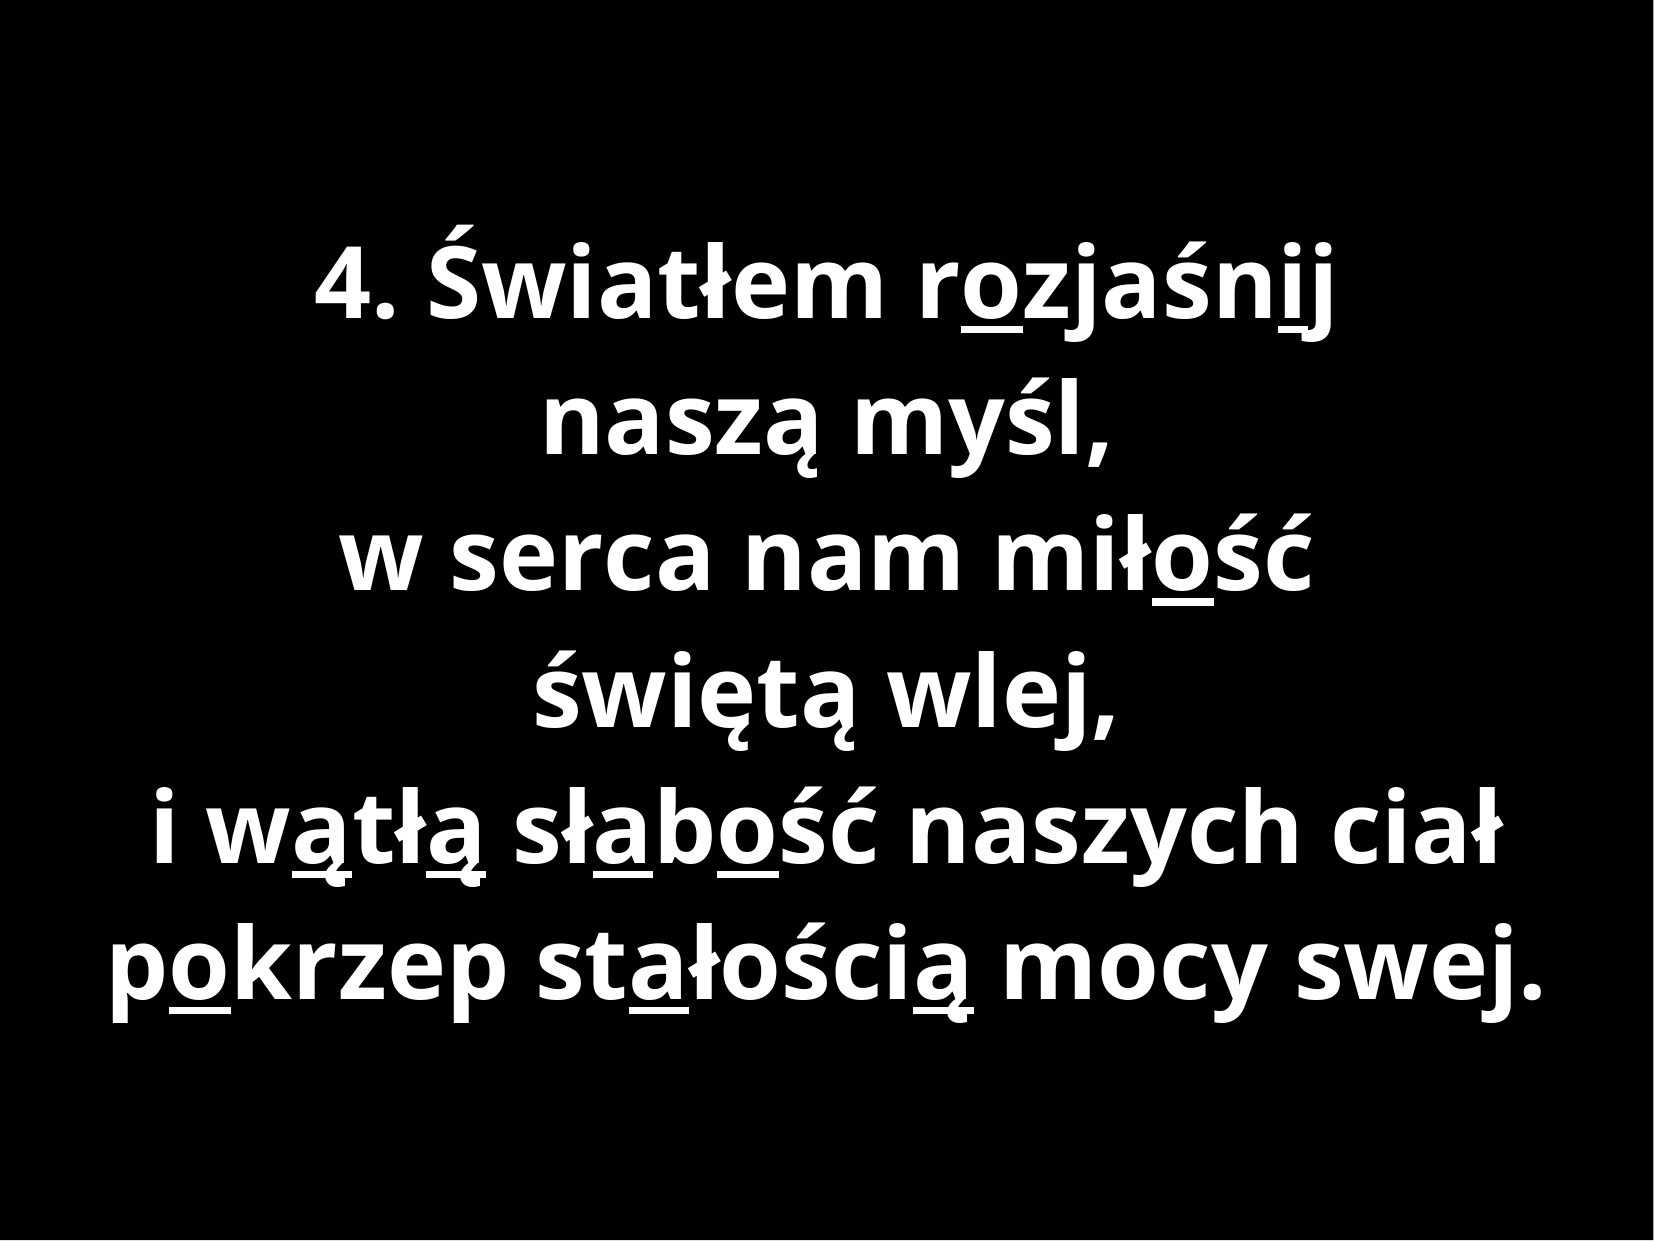

# 4. Światłem rozjaśnij naszą myśl, w serca nam miłość świętą wlej, i wątłą słabość naszych ciał pokrzep stałością mocy swej.